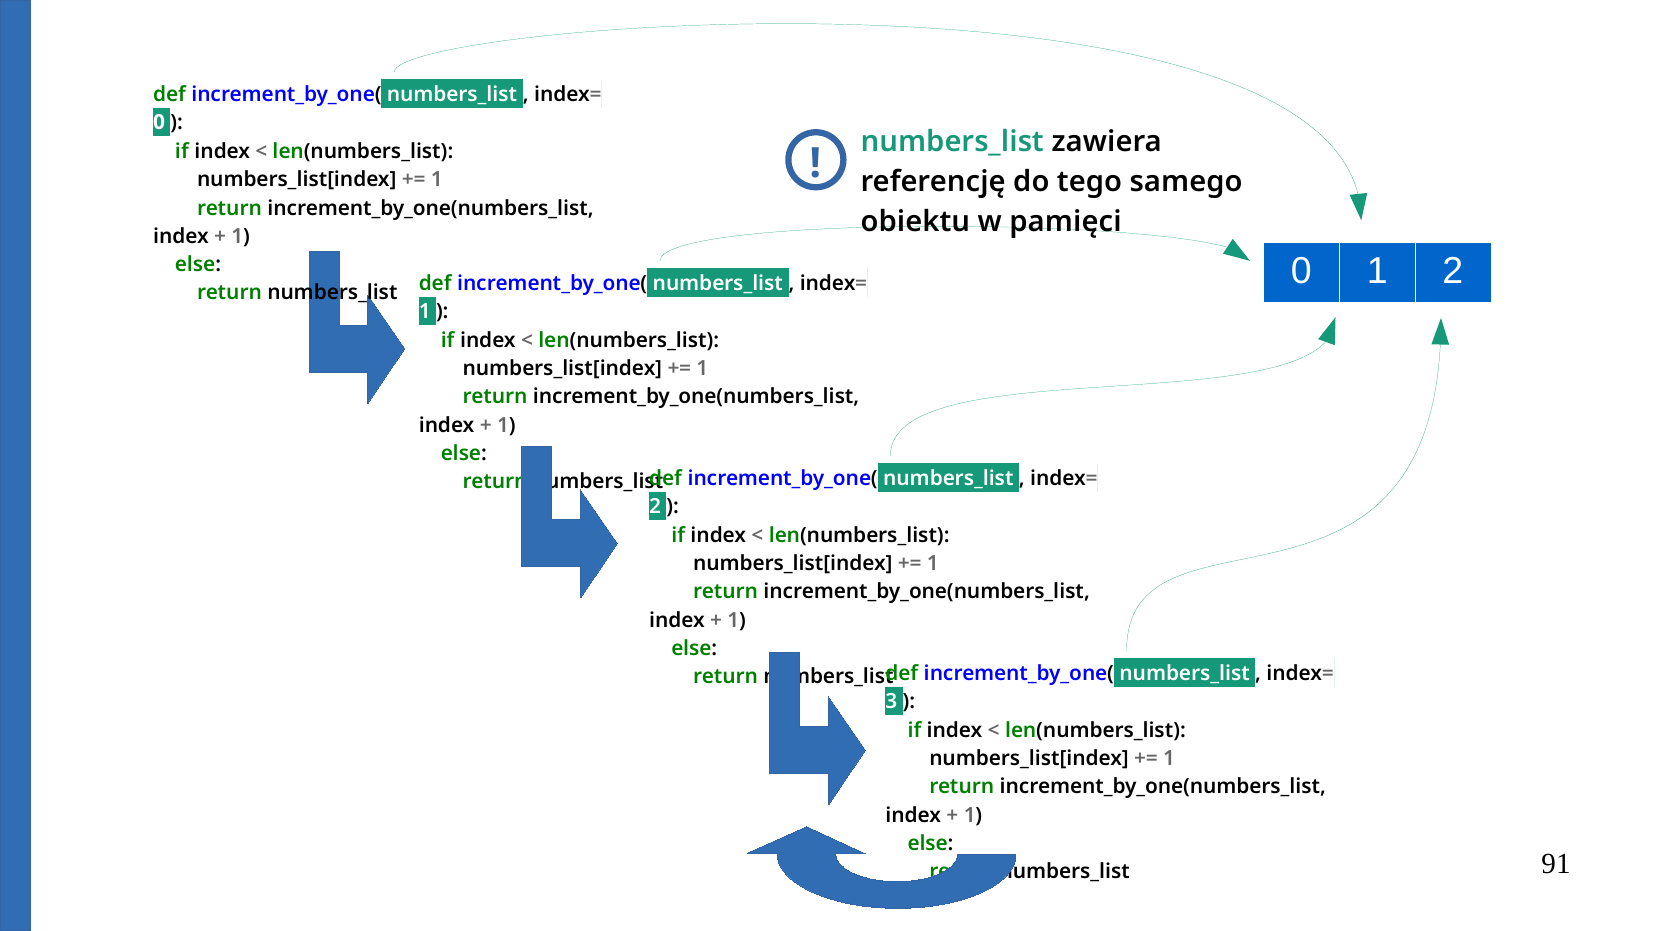

def increment_by_one( numbers_list , index= 0 ):
 if index < len(numbers_list):
 numbers_list[index] += 1
 return increment_by_one(numbers_list, index + 1)
 else:
 return numbers_list
numbers_list zawiera referencję do tego samego obiektu w pamięci
!
!
!
| 0 | 1 | 2 |
| --- | --- | --- |
def increment_by_one( numbers_list , index= 1 ):
 if index < len(numbers_list):
 numbers_list[index] += 1
 return increment_by_one(numbers_list, index + 1)
 else:
 return numbers_list
def increment_by_one( numbers_list , index= 2 ):
 if index < len(numbers_list):
 numbers_list[index] += 1
 return increment_by_one(numbers_list, index + 1)
 else:
 return numbers_list
def increment_by_one( numbers_list , index= 3 ):
 if index < len(numbers_list):
 numbers_list[index] += 1
 return increment_by_one(numbers_list, index + 1)
 else:
 return numbers_list
91